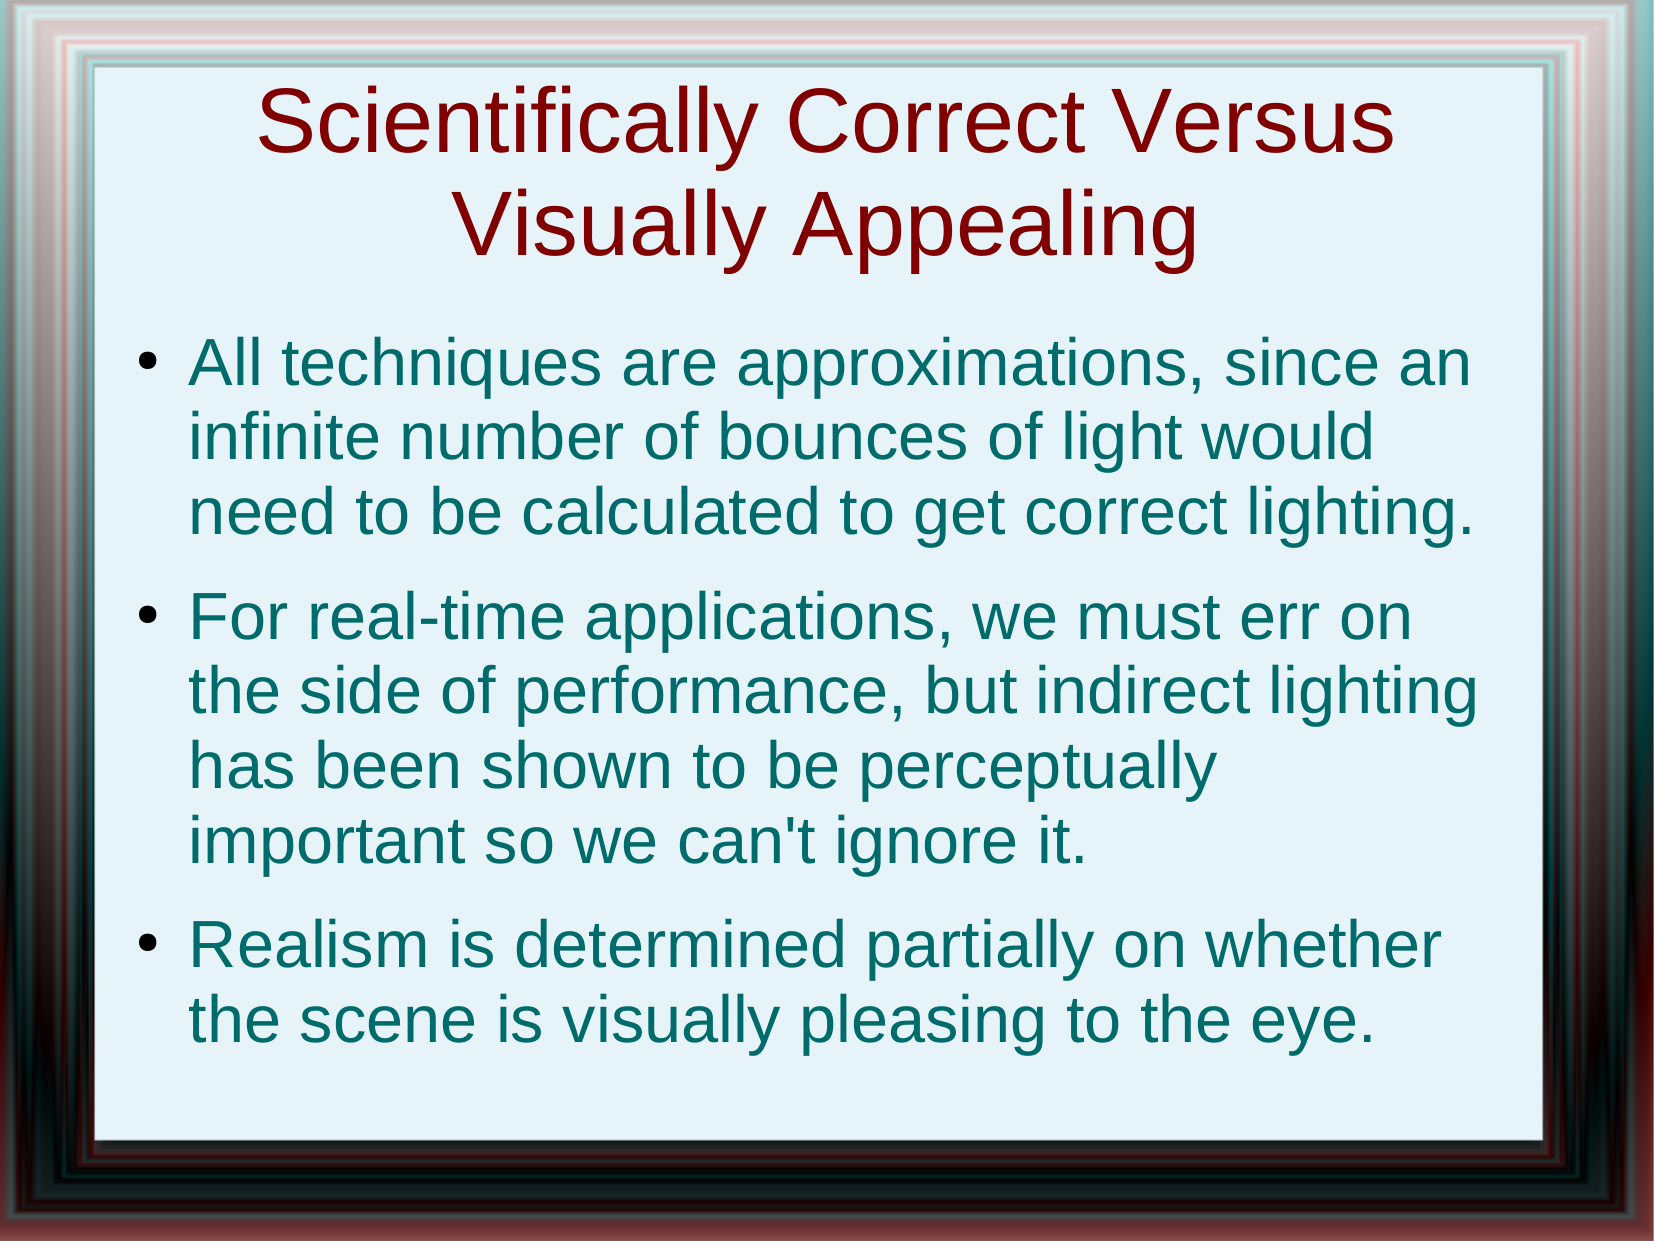

# Scientifically Correct Versus Visually Appealing
All techniques are approximations, since an infinite number of bounces of light would need to be calculated to get correct lighting.
For real-time applications, we must err on the side of performance, but indirect lighting has been shown to be perceptually important so we can't ignore it.
Realism is determined partially on whether the scene is visually pleasing to the eye.